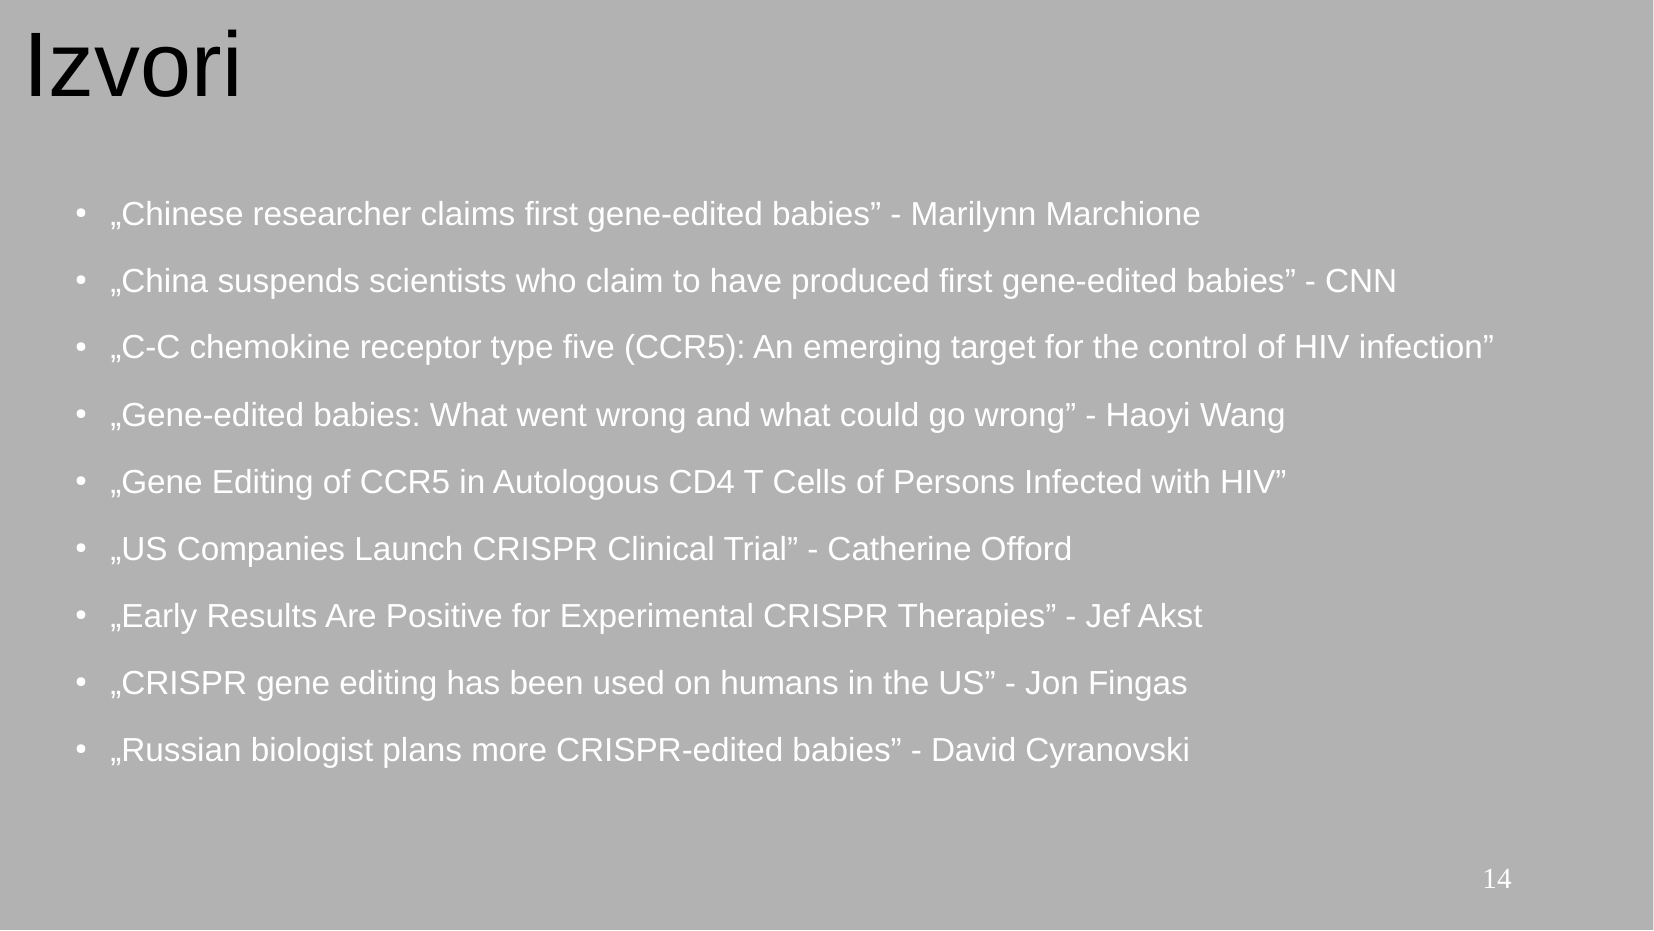

# Izvori
„Chinese researcher claims first gene-edited babies” - Marilynn Marchione
„China suspends scientists who claim to have produced first gene-edited babies” - CNN
„C-C chemokine receptor type five (CCR5): An emerging target for the control of HIV infection”
„Gene-edited babies: What went wrong and what could go wrong” - Haoyi Wang
„Gene Editing of CCR5 in Autologous CD4 T Cells of Persons Infected with HIV”
„US Companies Launch CRISPR Clinical Trial” - Catherine Offord
„Early Results Are Positive for Experimental CRISPR Therapies” - Jef Akst
„CRISPR gene editing has been used on humans in the US” - Jon Fingas
„Russian biologist plans more CRISPR-edited babies” - David Cyranovski
14